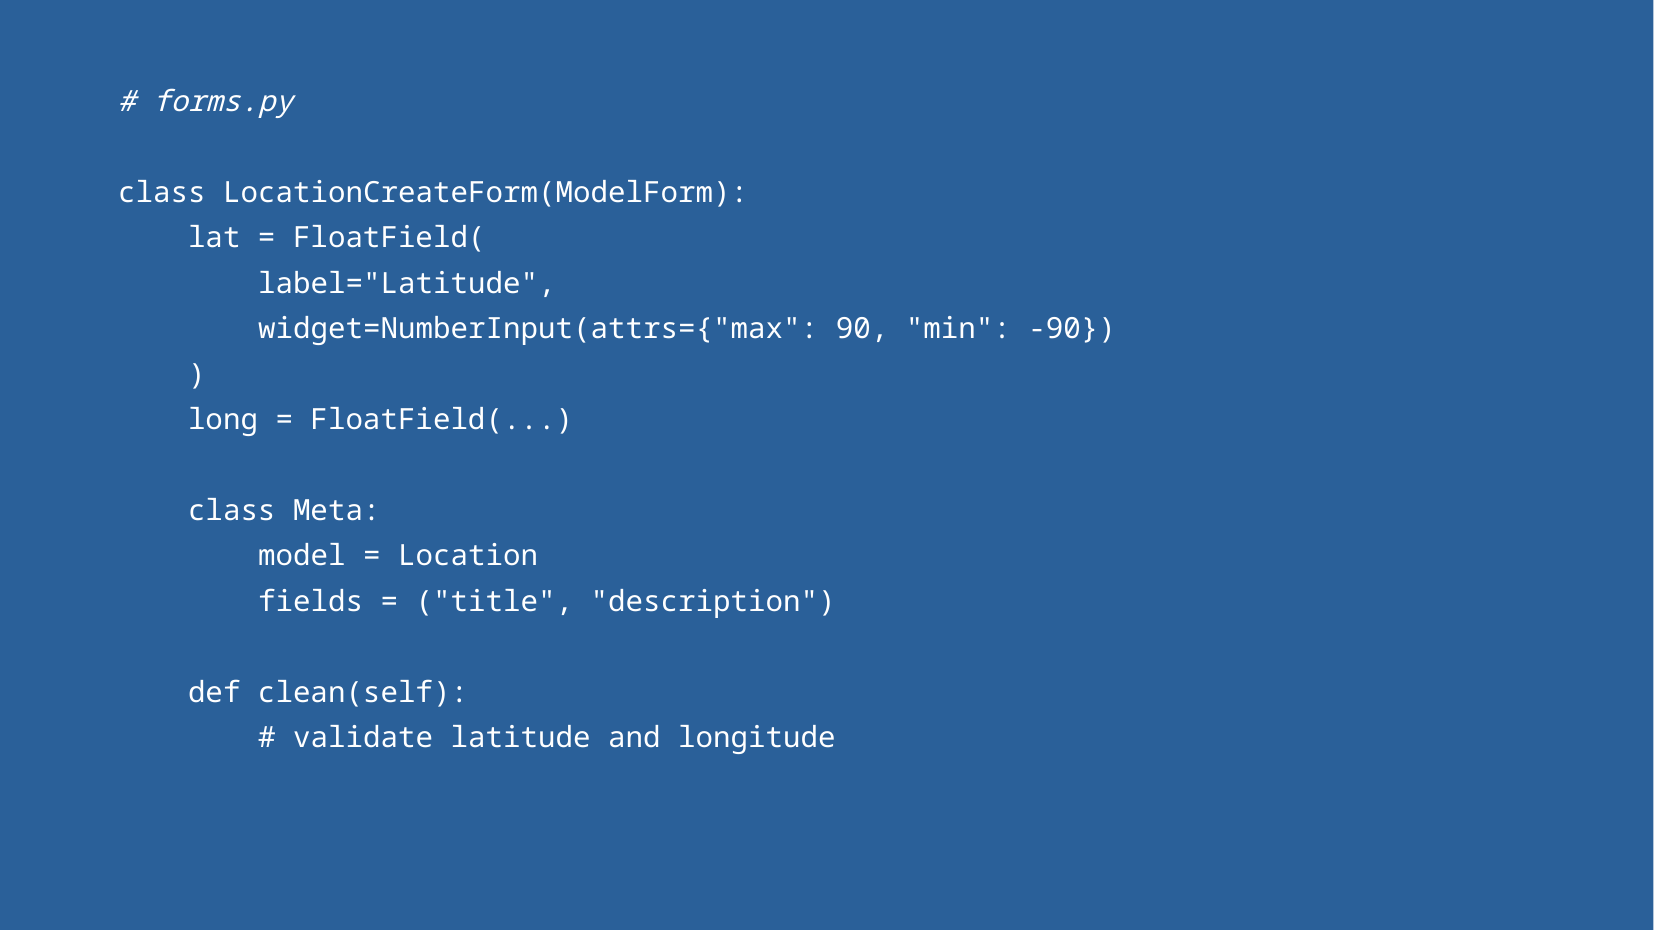

# # forms.py
class LocationCreateForm(ModelForm):
 lat = FloatField(
 label="Latitude",
 widget=NumberInput(attrs={"max": 90, "min": -90})
 )
 long = FloatField(...)
 class Meta:
 model = Location
 fields = ("title", "description")
 def clean(self):
 # validate latitude and longitude